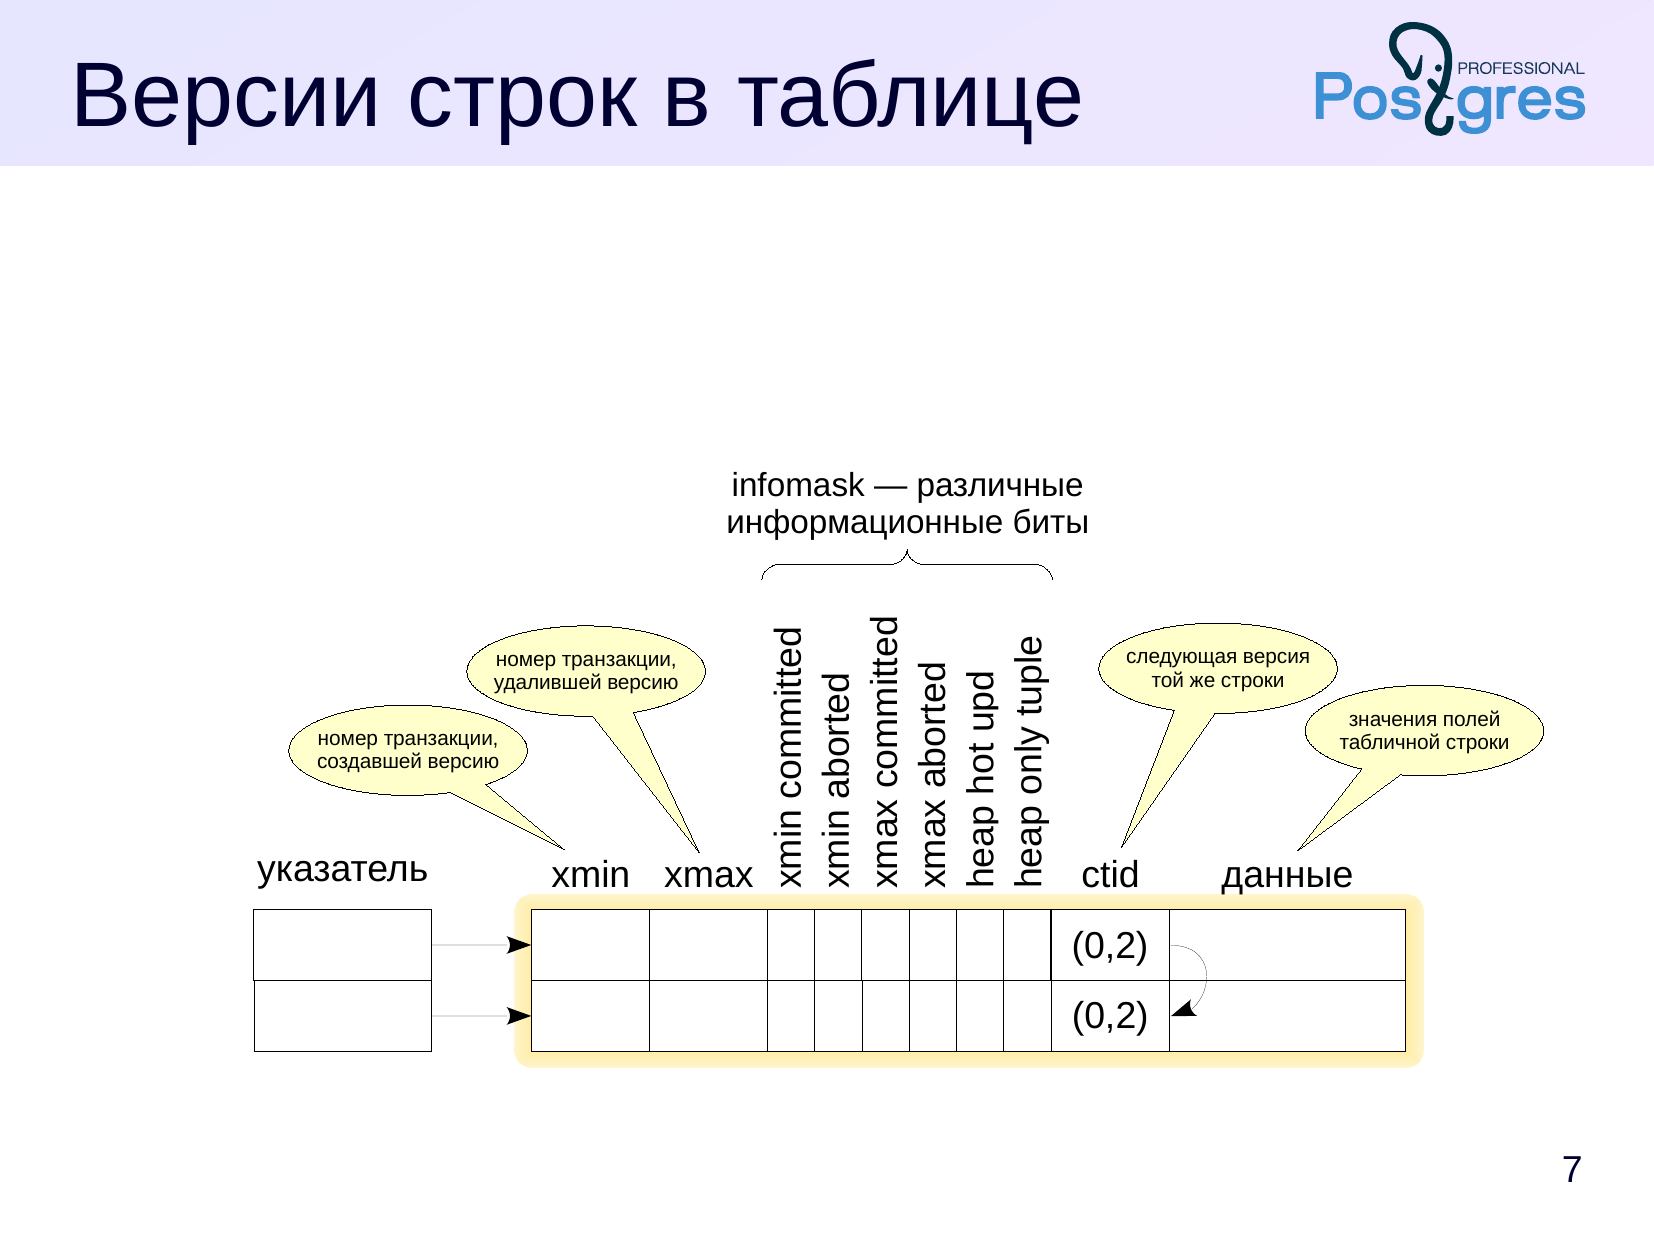

# Версии строк в таблице
infomask — различные
информационные биты
следующая версия
той же строки
номер транзакции,
удалившей версию
значения полей
табличной строки
номер транзакции,
создавшей версию
xmax aborted
heap only tuple
xmax committed
heap hot upd
xmin committed
xmin aborted
указатель
xmin
xmax
ctid
данные
(0,2)
(0,2)